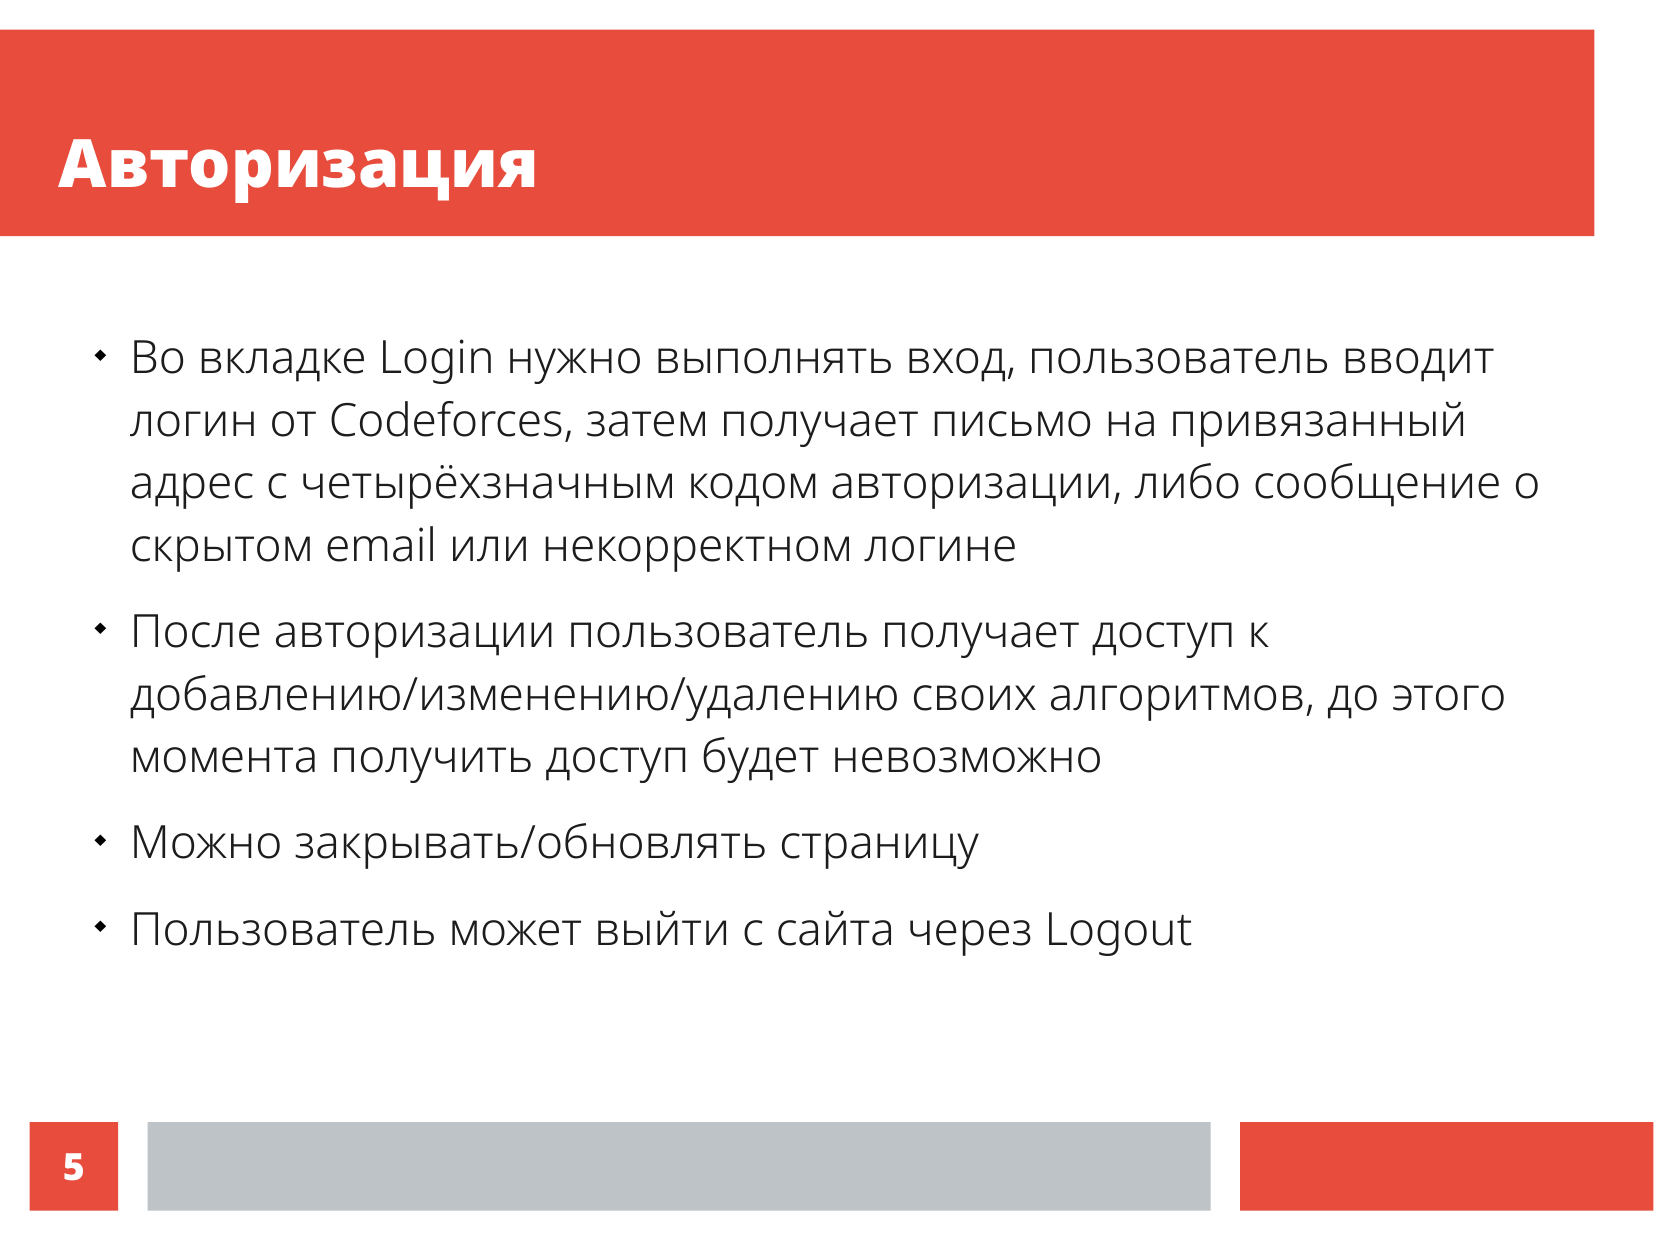

# Авторизация
Во вкладке Login нужно выполнять вход, пользователь вводит логин от Codeforces, затем получает письмо на привязанный адрес с четырёхзначным кодом авторизации, либо сообщение о скрытом email или некорректном логине
После авторизации пользователь получает доступ к добавлению/изменению/удалению своих алгоритмов, до этого момента получить доступ будет невозможно
Можно закрывать/обновлять страницу
Пользователь может выйти с сайта через Logout
5